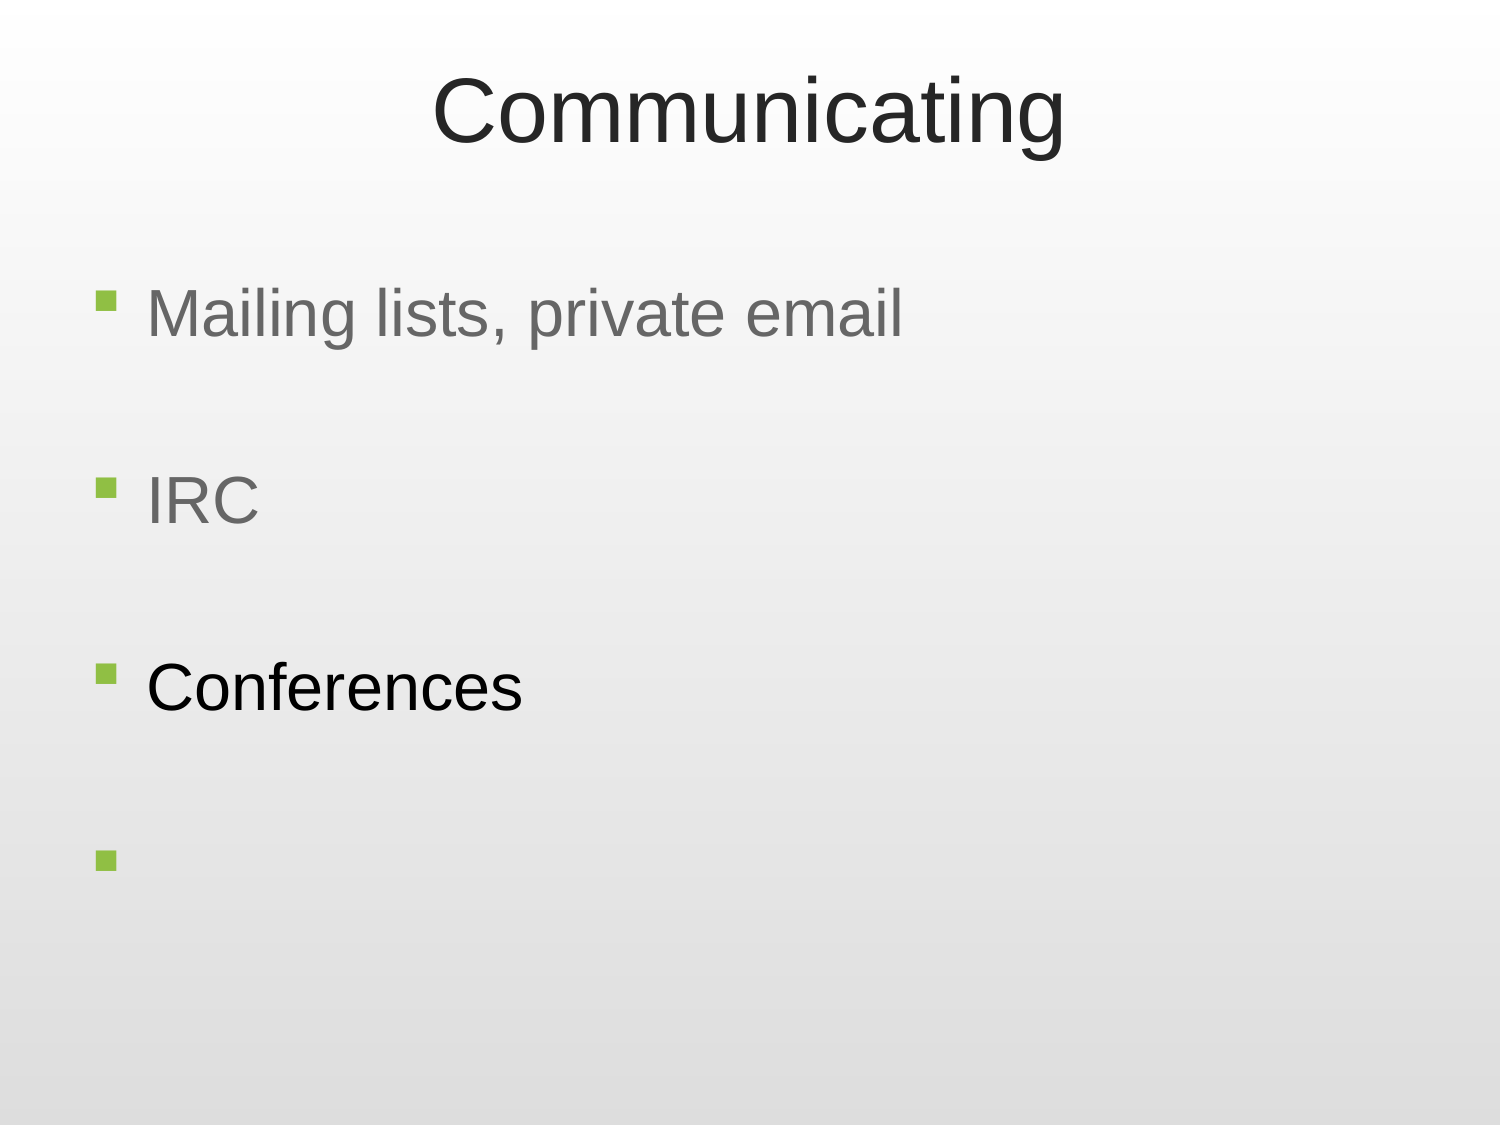

# Communicating
Mailing lists, private email
IRC
Conferences